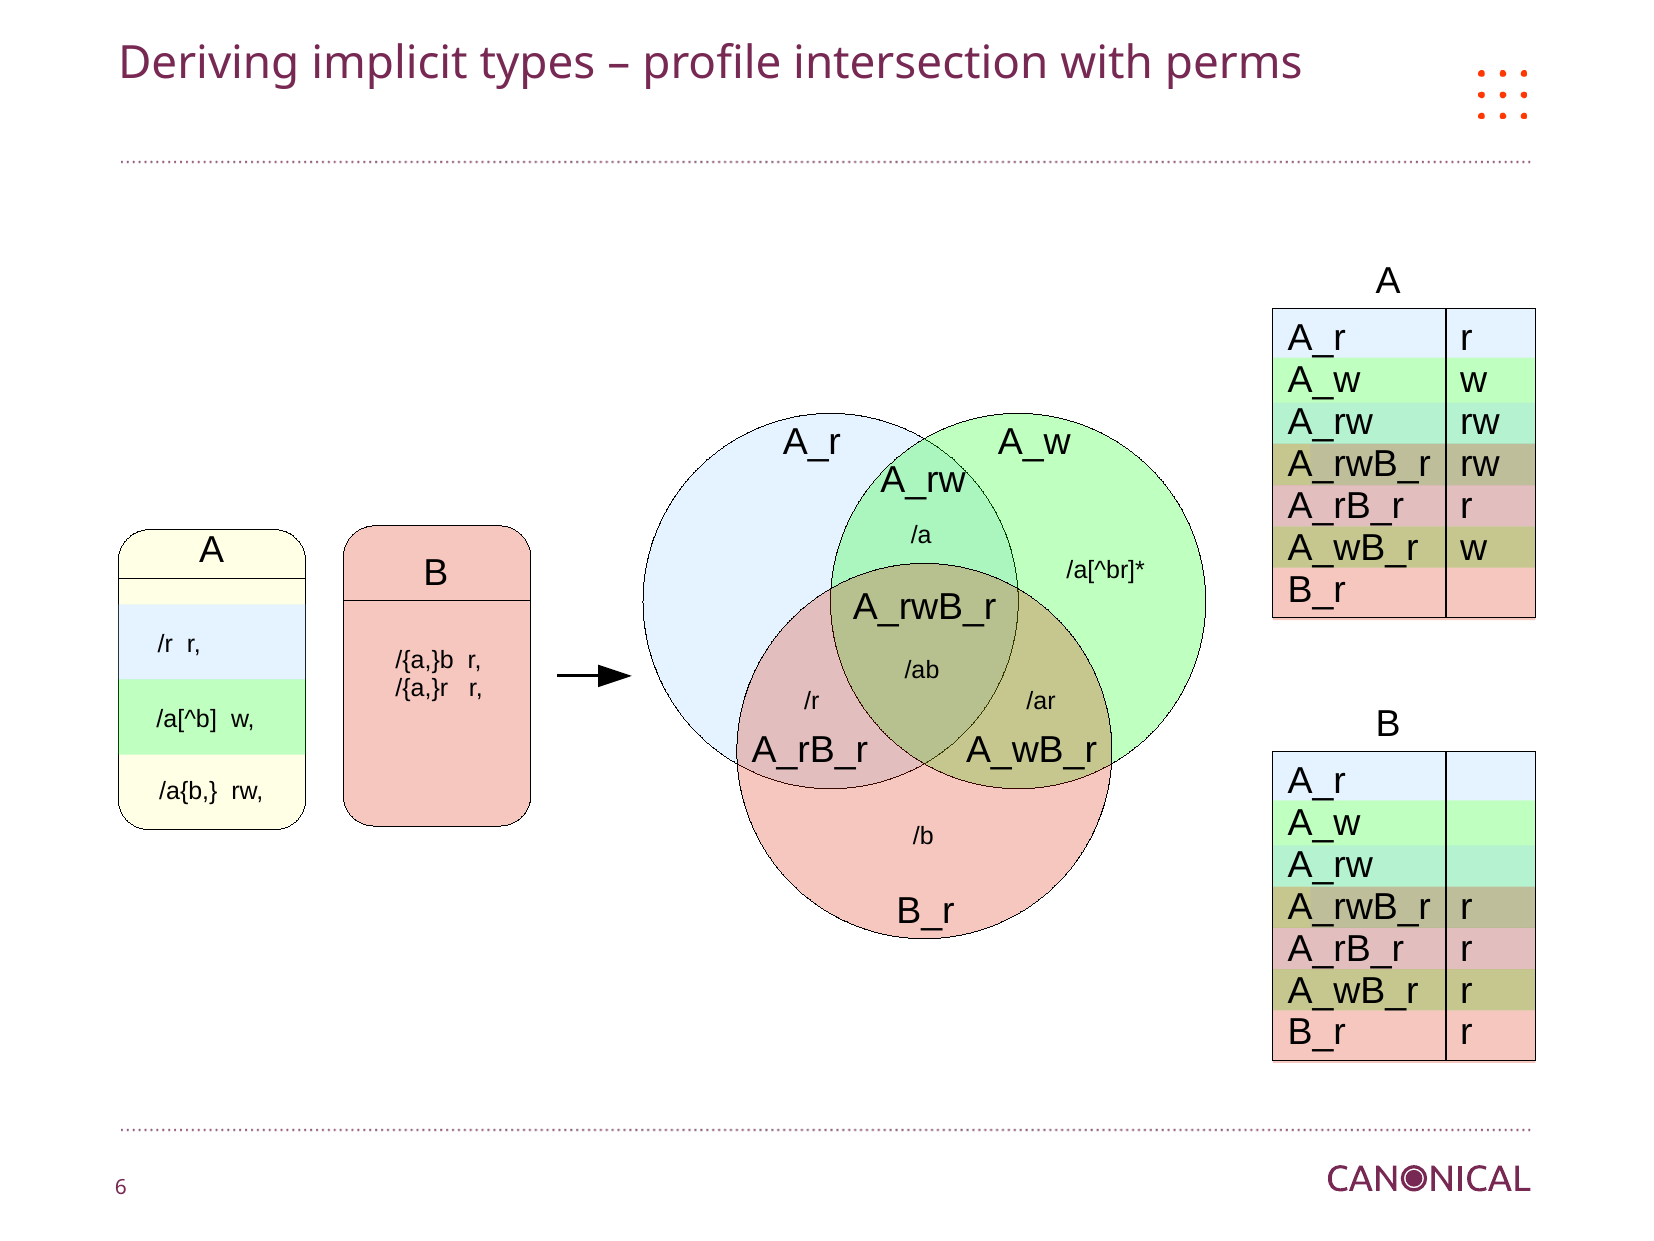

# Deriving implicit types – profile intersection with perms
A
r
w
rw
rw
r
w
A_r
A_w
A_rw
A_rwB_r
A_rB_r
A_wB_r
B_r
Web browsing
Social and email
A_r
A_w
A_rw
/a
/a[^br]*
A_rwB_r
/ab
/r
/ar
A_rB_r
A_wB_r
/b
B_r
A
/r r,
/a[^b] w,
/a{b,} rw,
B
/{a,}b r,
/{a,}r r,
B
r
r
r
r
A_r
A_w
A_rw
A_rwB_r
A_rB_r
A_wB_r
B_r
Ubuntu One